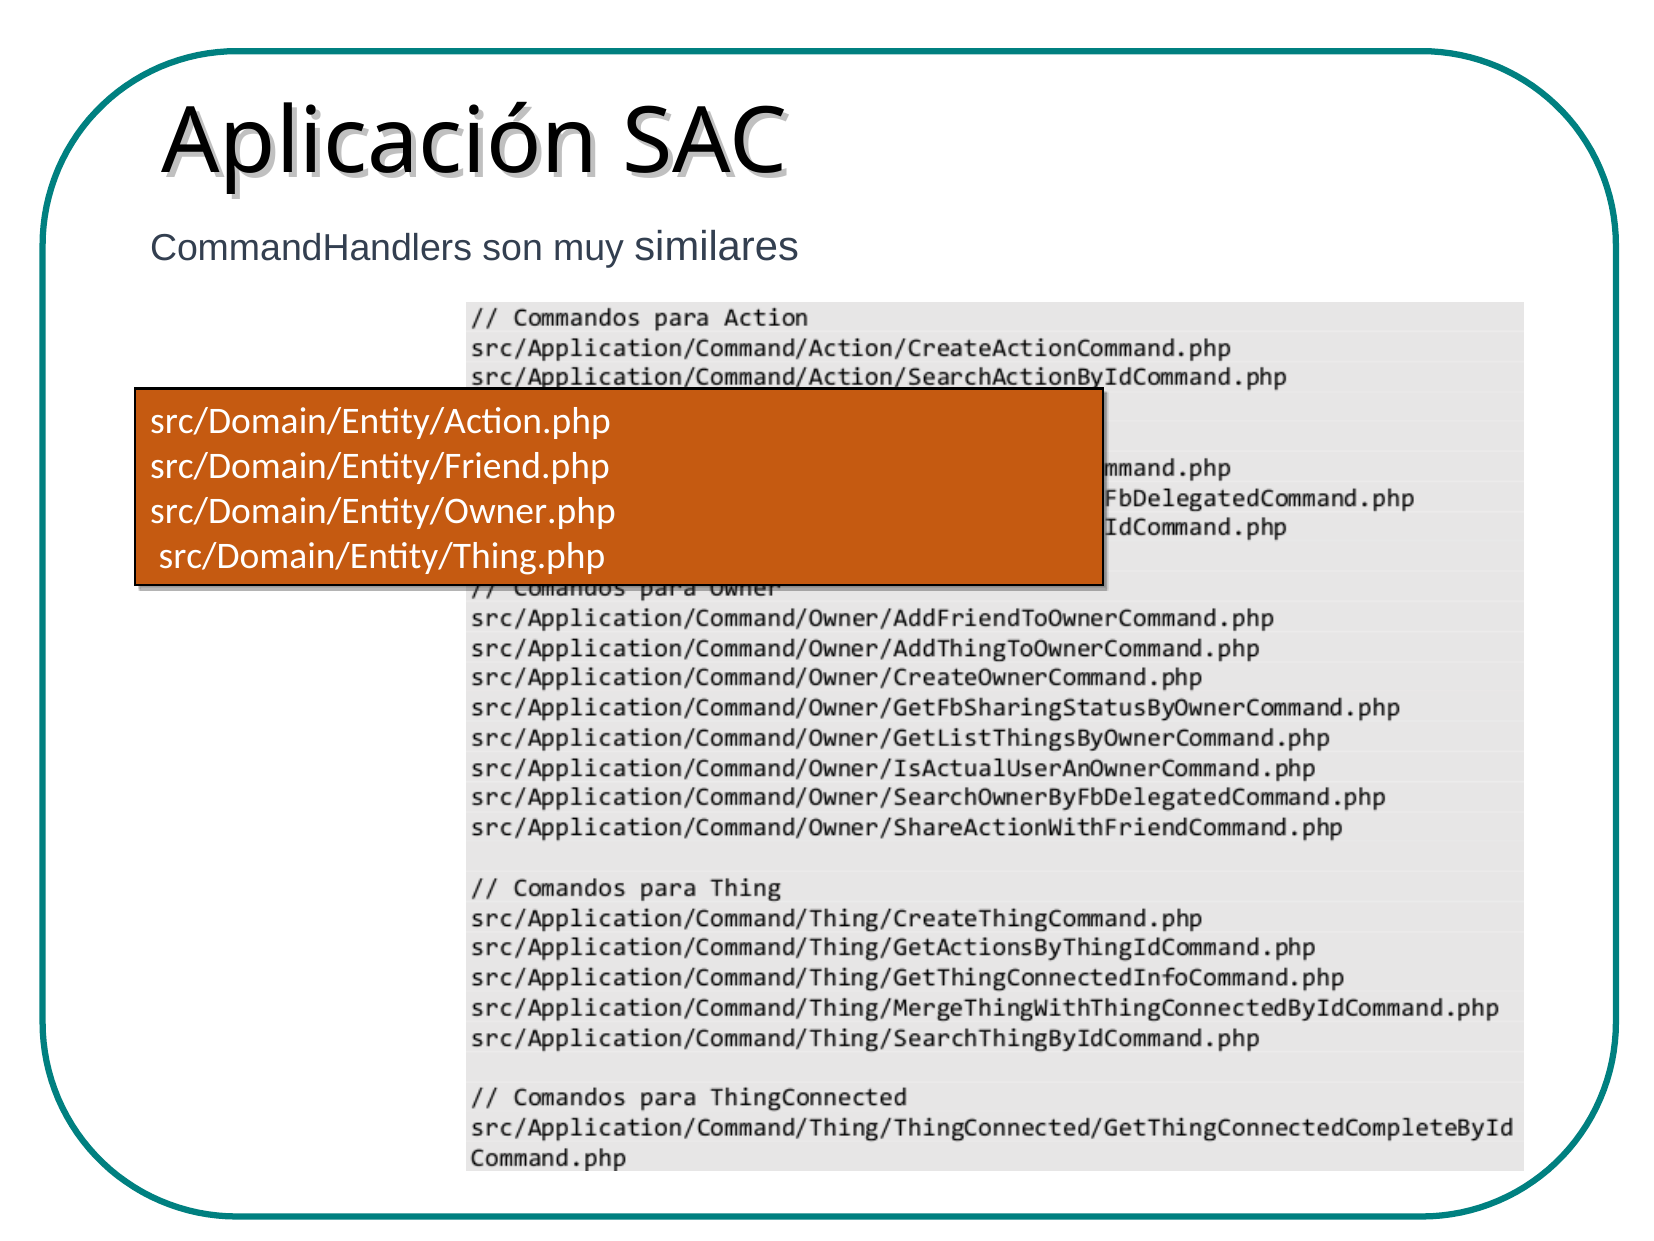

# Aplicación SAC
CommandHandlers son muy similares
src/Domain/Entity/Action.php
src/Domain/Entity/Friend.php
src/Domain/Entity/Owner.php
 src/Domain/Entity/Thing.php